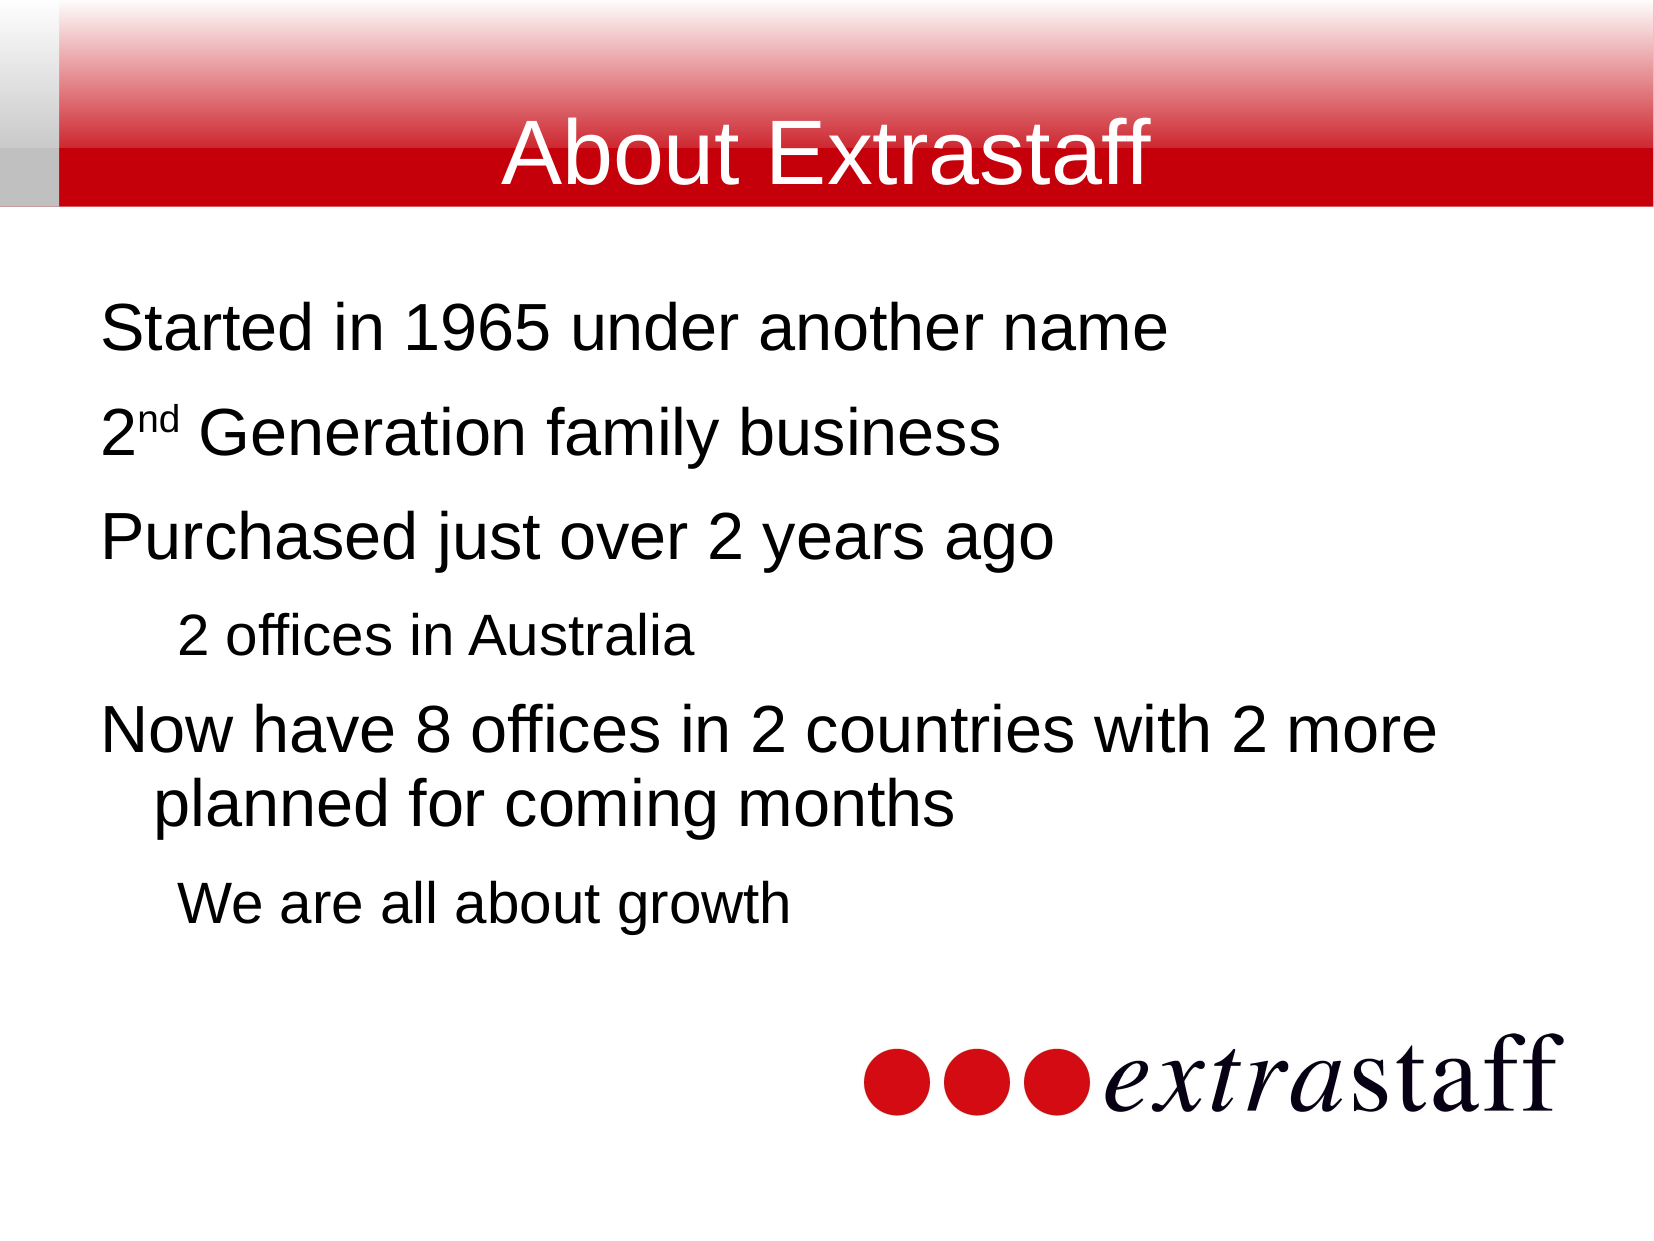

# About Extrastaff
Started in 1965 under another name
2nd Generation family business
Purchased just over 2 years ago
2 offices in Australia
Now have 8 offices in 2 countries with 2 more planned for coming months
We are all about growth